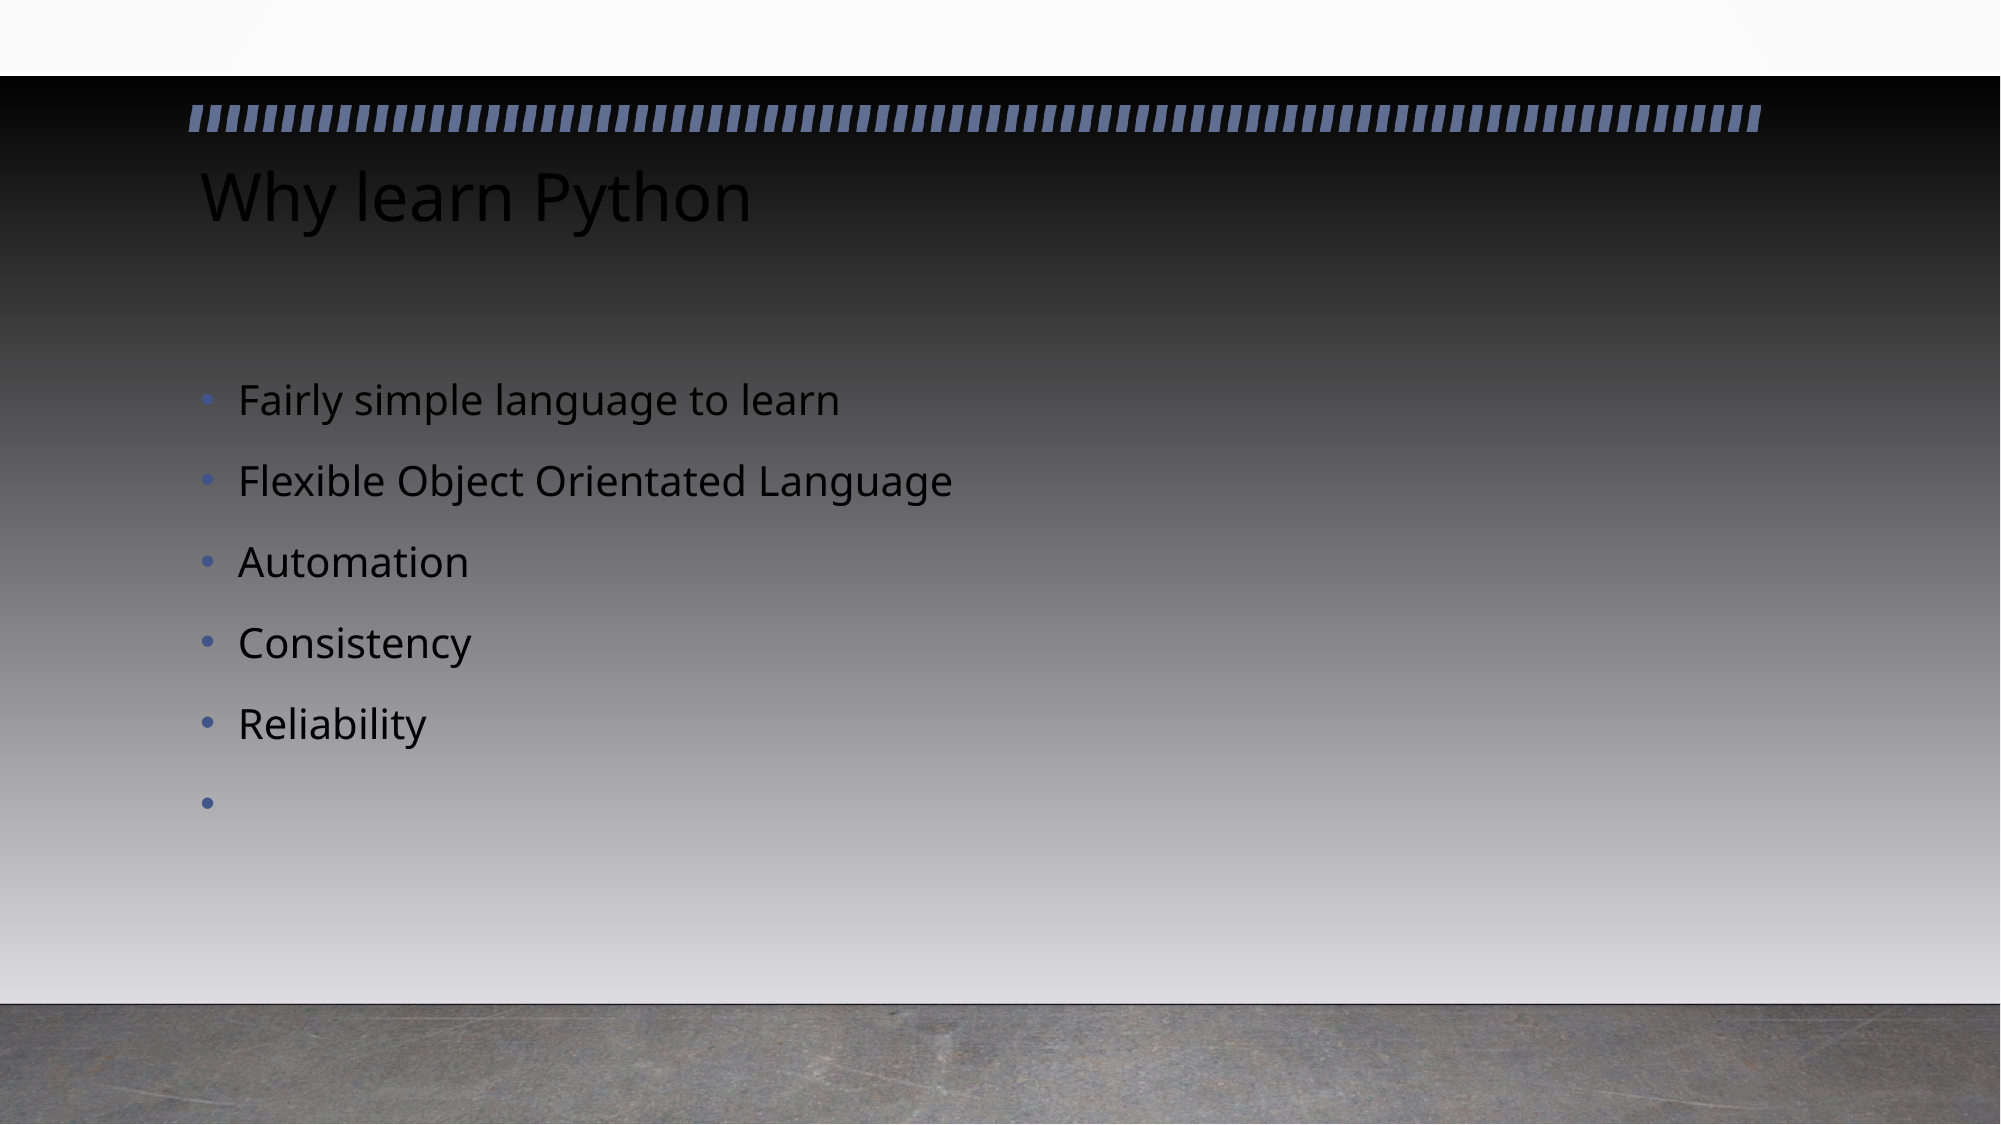

# Why learn Python
Fairly simple language to learn
Flexible Object Orientated Language
Automation
Consistency
Reliability